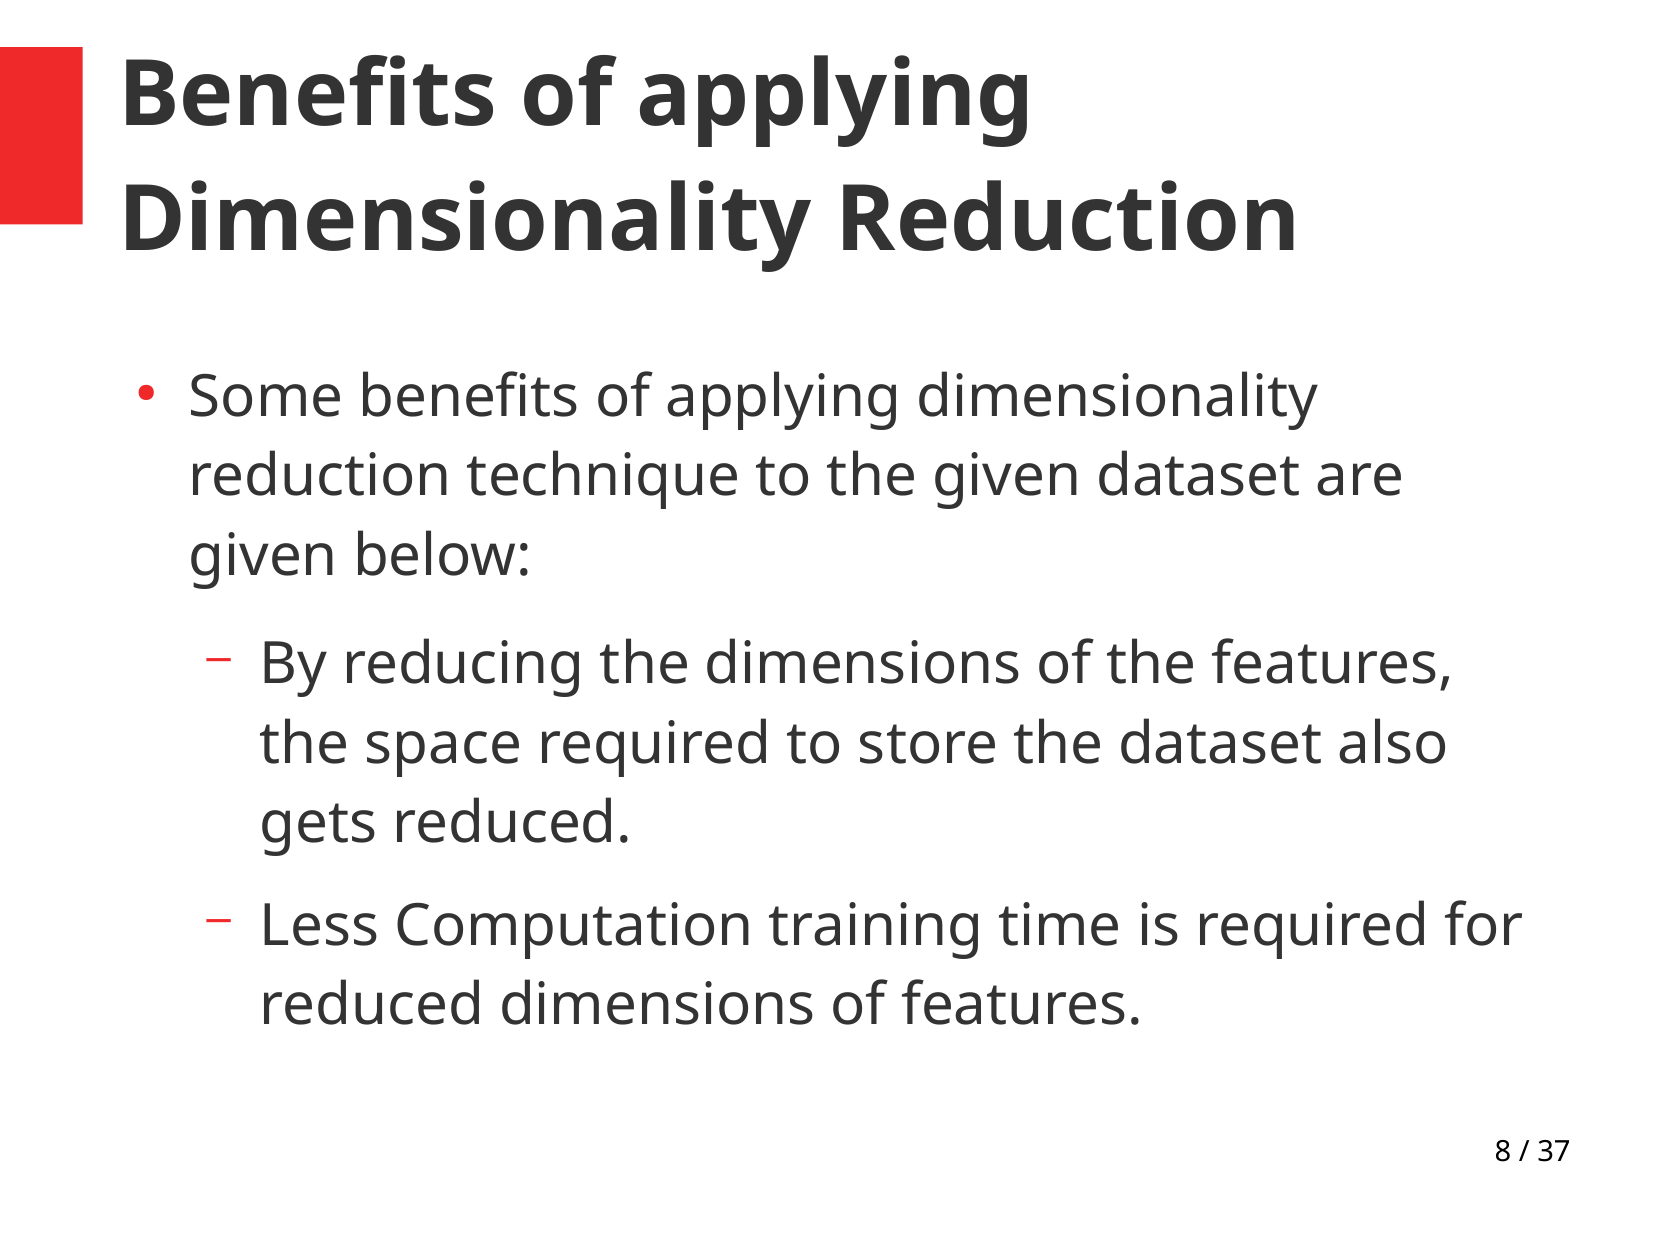

# Benefits of applying Dimensionality Reduction
Some benefits of applying dimensionality reduction technique to the given dataset are given below:
By reducing the dimensions of the features, the space required to store the dataset also gets reduced.
Less Computation training time is required for reduced dimensions of features.
8